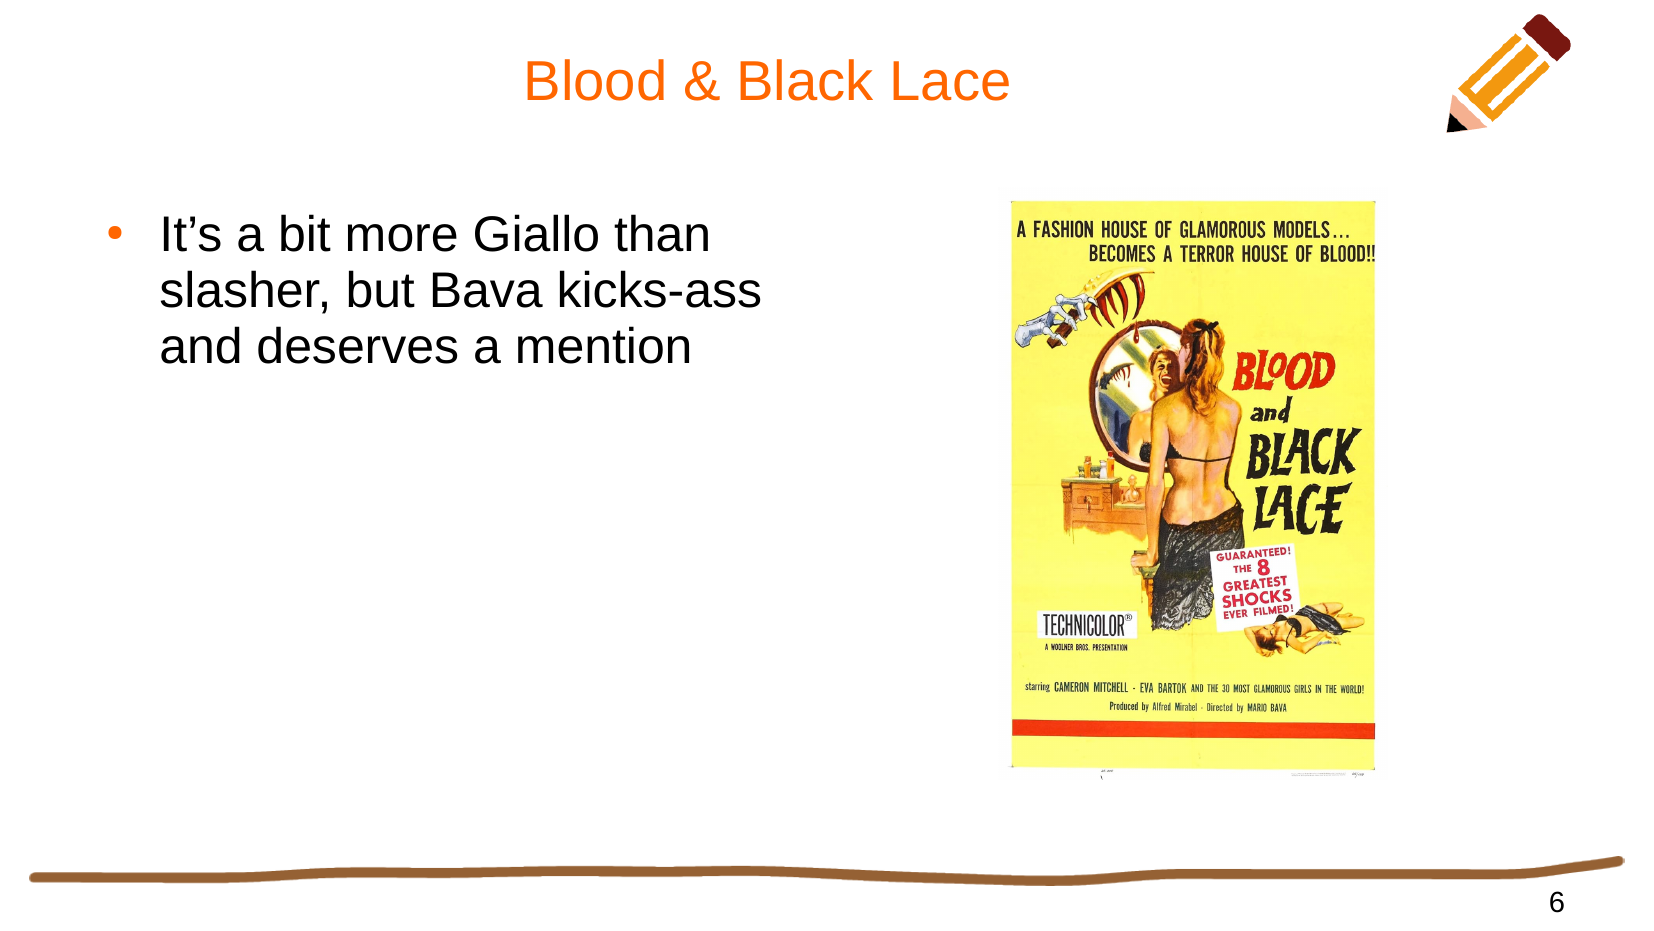

# Blood & Black Lace
It’s a bit more Giallo than slasher, but Bava kicks-ass and deserves a mention
6